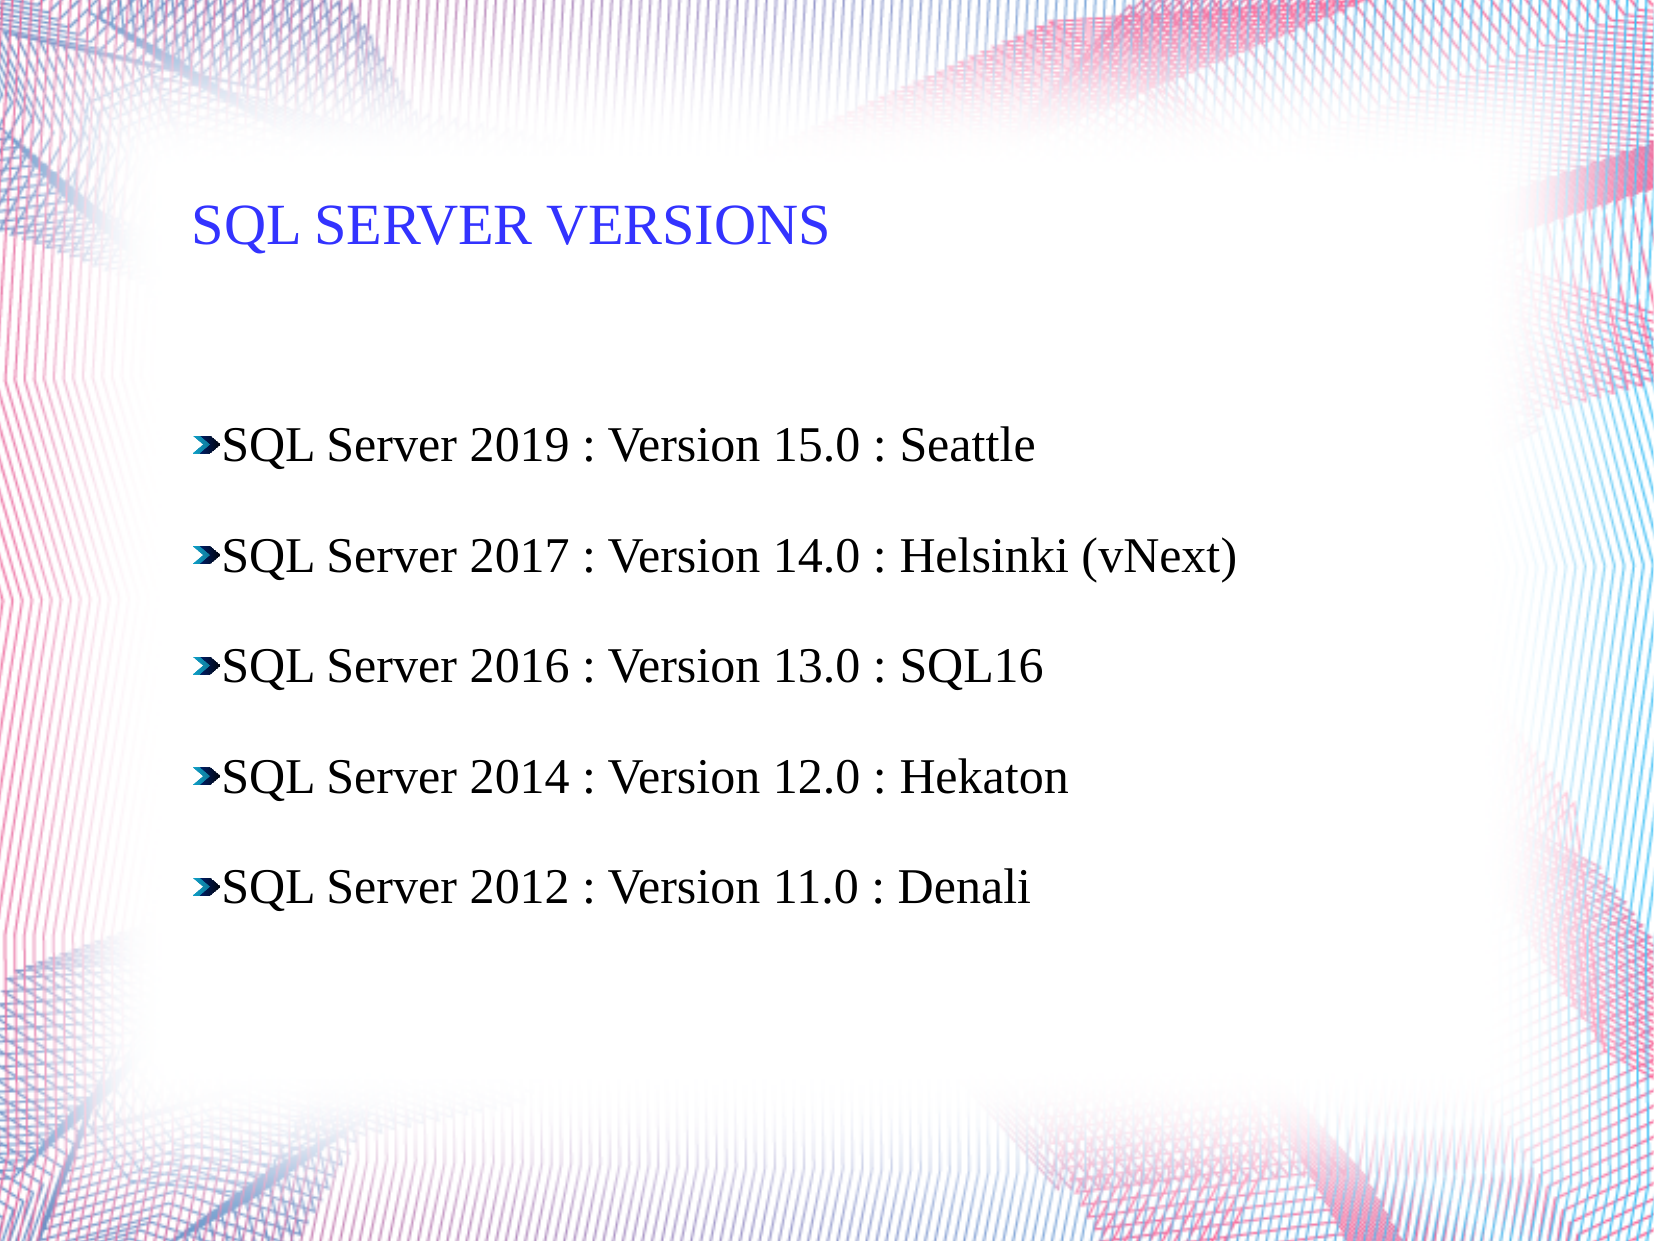

SQL SERVER VERSIONS
SQL Server 2019 : Version 15.0 : Seattle
SQL Server 2017 : Version 14.0 : Helsinki (vNext)
SQL Server 2016 : Version 13.0 : SQL16
SQL Server 2014 : Version 12.0 : Hekaton
SQL Server 2012 : Version 11.0 : Denali